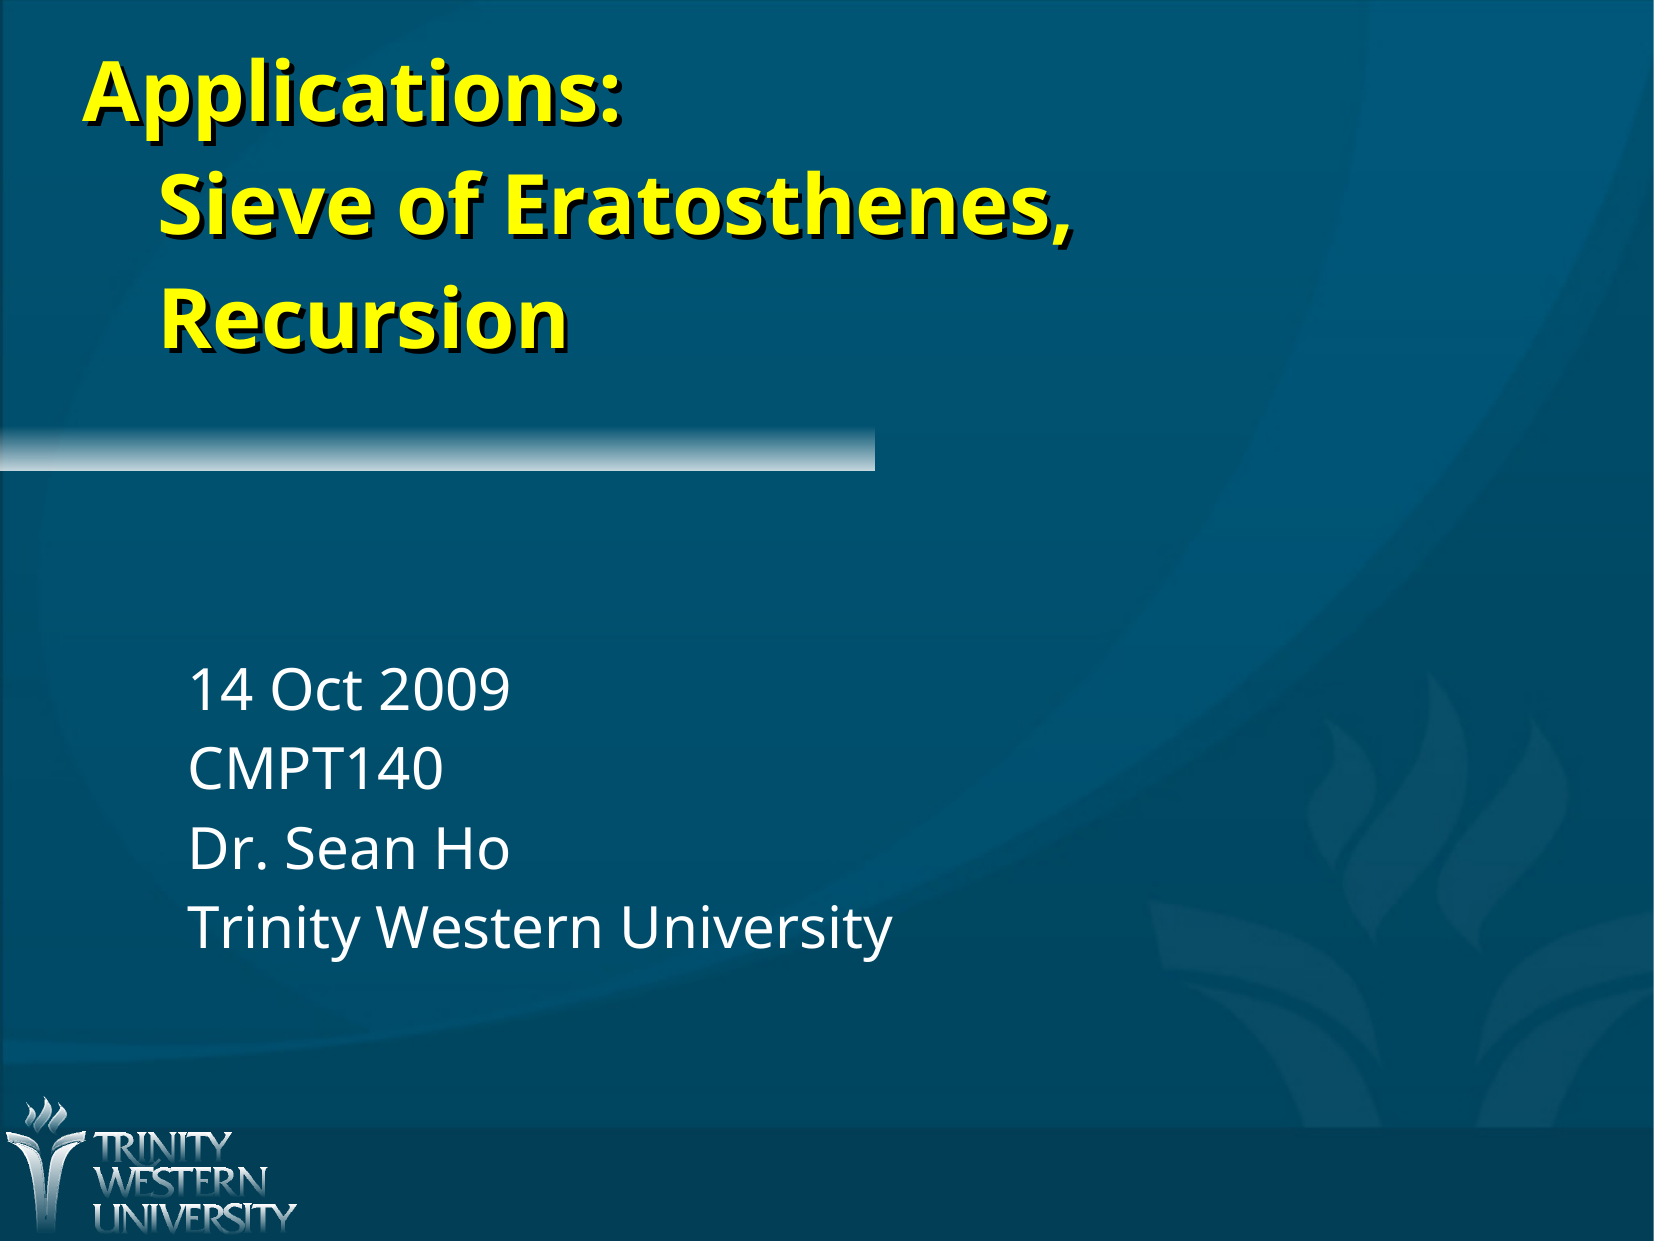

# Applications: Sieve of Eratosthenes, Recursion
14 Oct 2009
CMPT140
Dr. Sean Ho
Trinity Western University